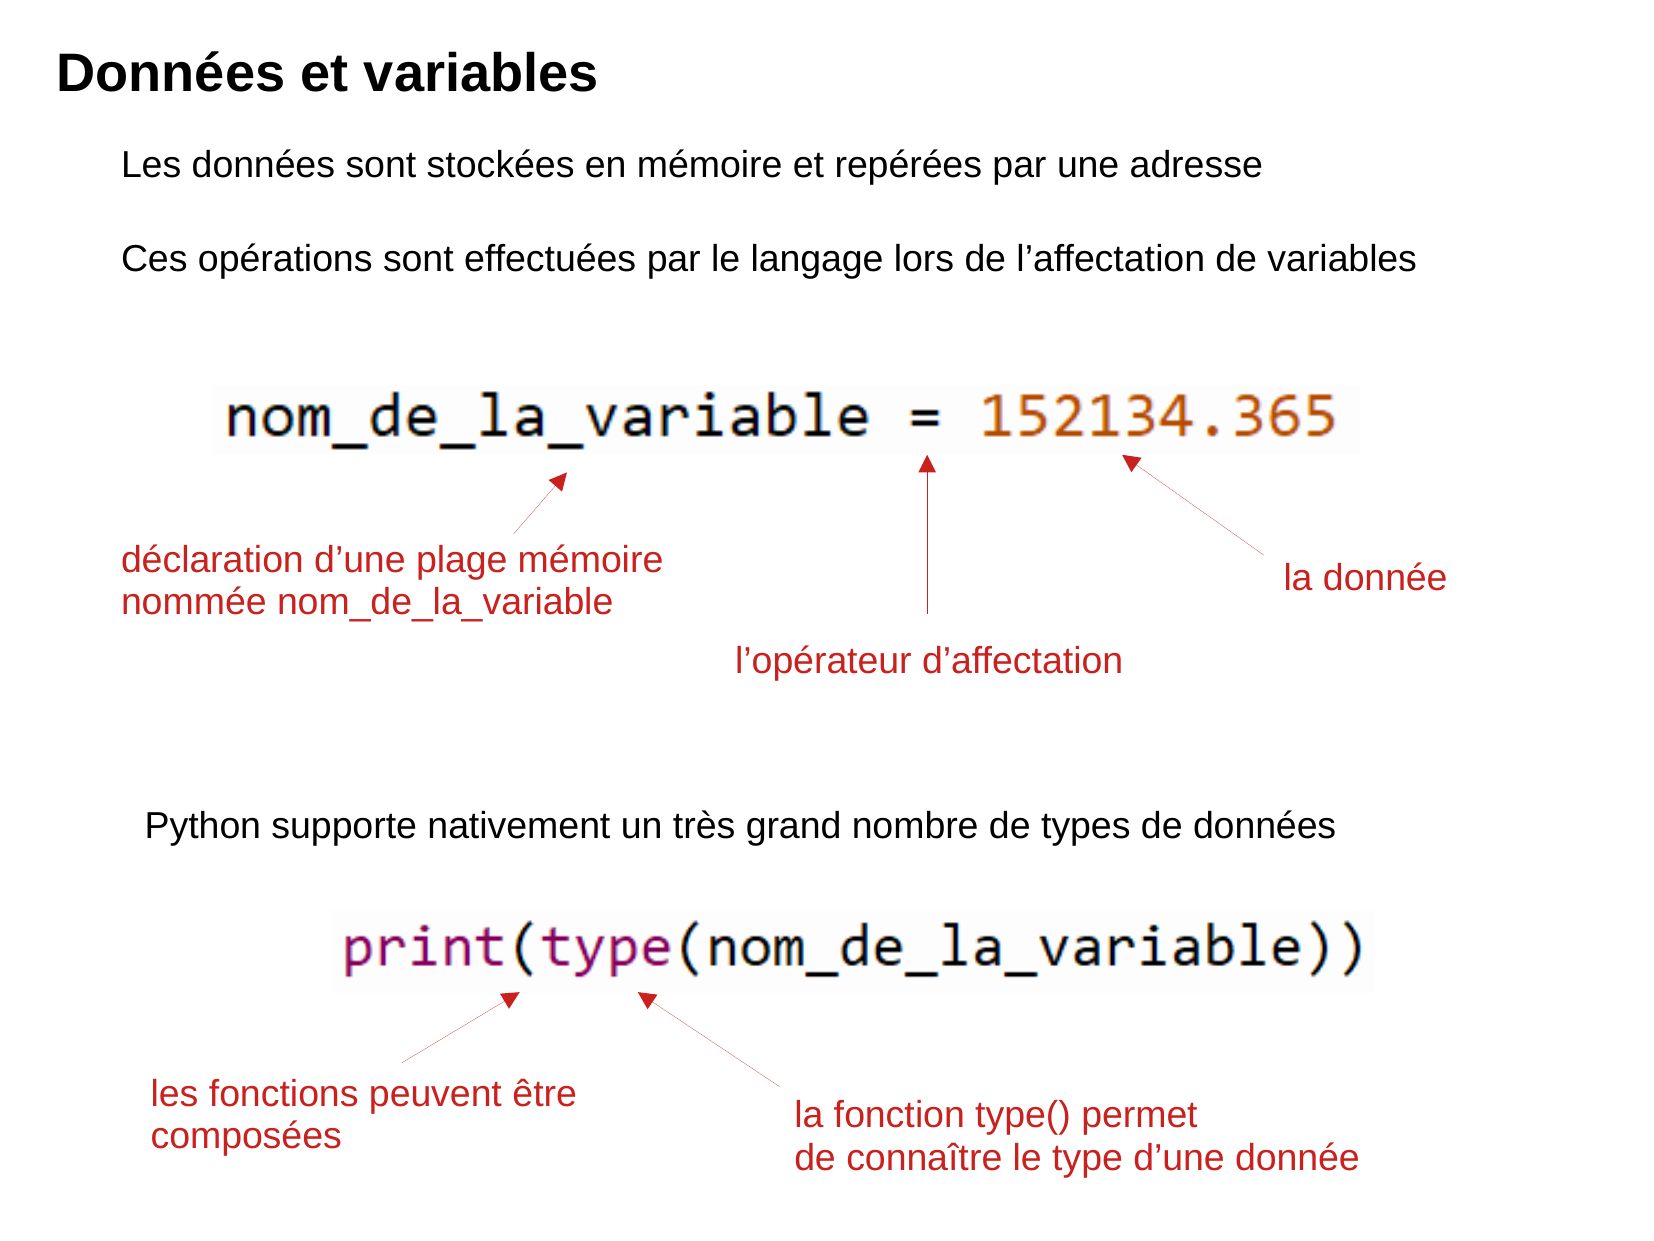

Données et variables
Les données sont stockées en mémoire et repérées par une adresse
Ces opérations sont effectuées par le langage lors de l’affectation de variables
déclaration d’une plage mémoire
nommée nom_de_la_variable
la donnée
l’opérateur d’affectation
Python supporte nativement un très grand nombre de types de données
les fonctions peuvent être
composées
la fonction type() permet
de connaître le type d’une donnée